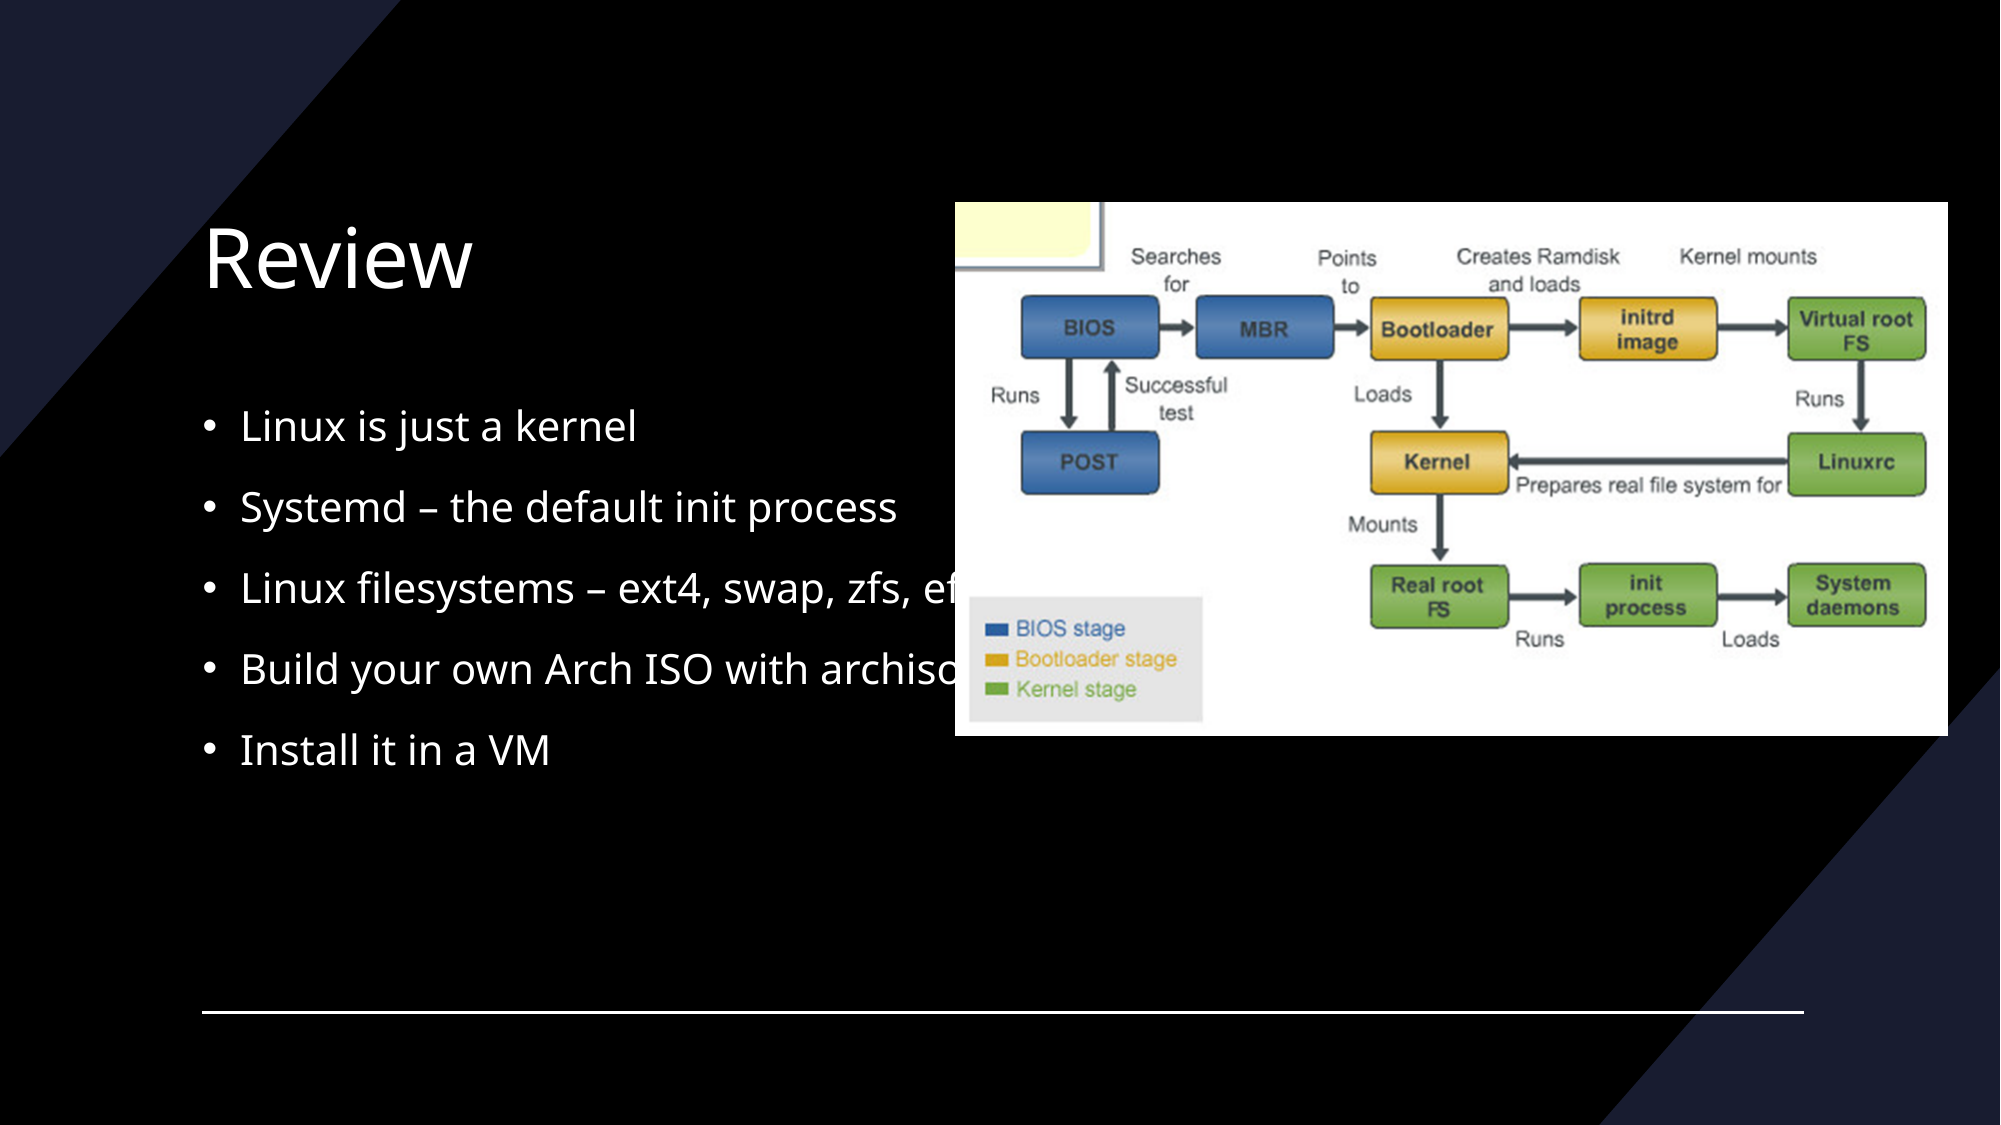

# Review
Linux is just a kernel
Systemd – the default init process
Linux filesystems – ext4, swap, zfs, efi
Build your own Arch ISO with archiso
Install it in a VM